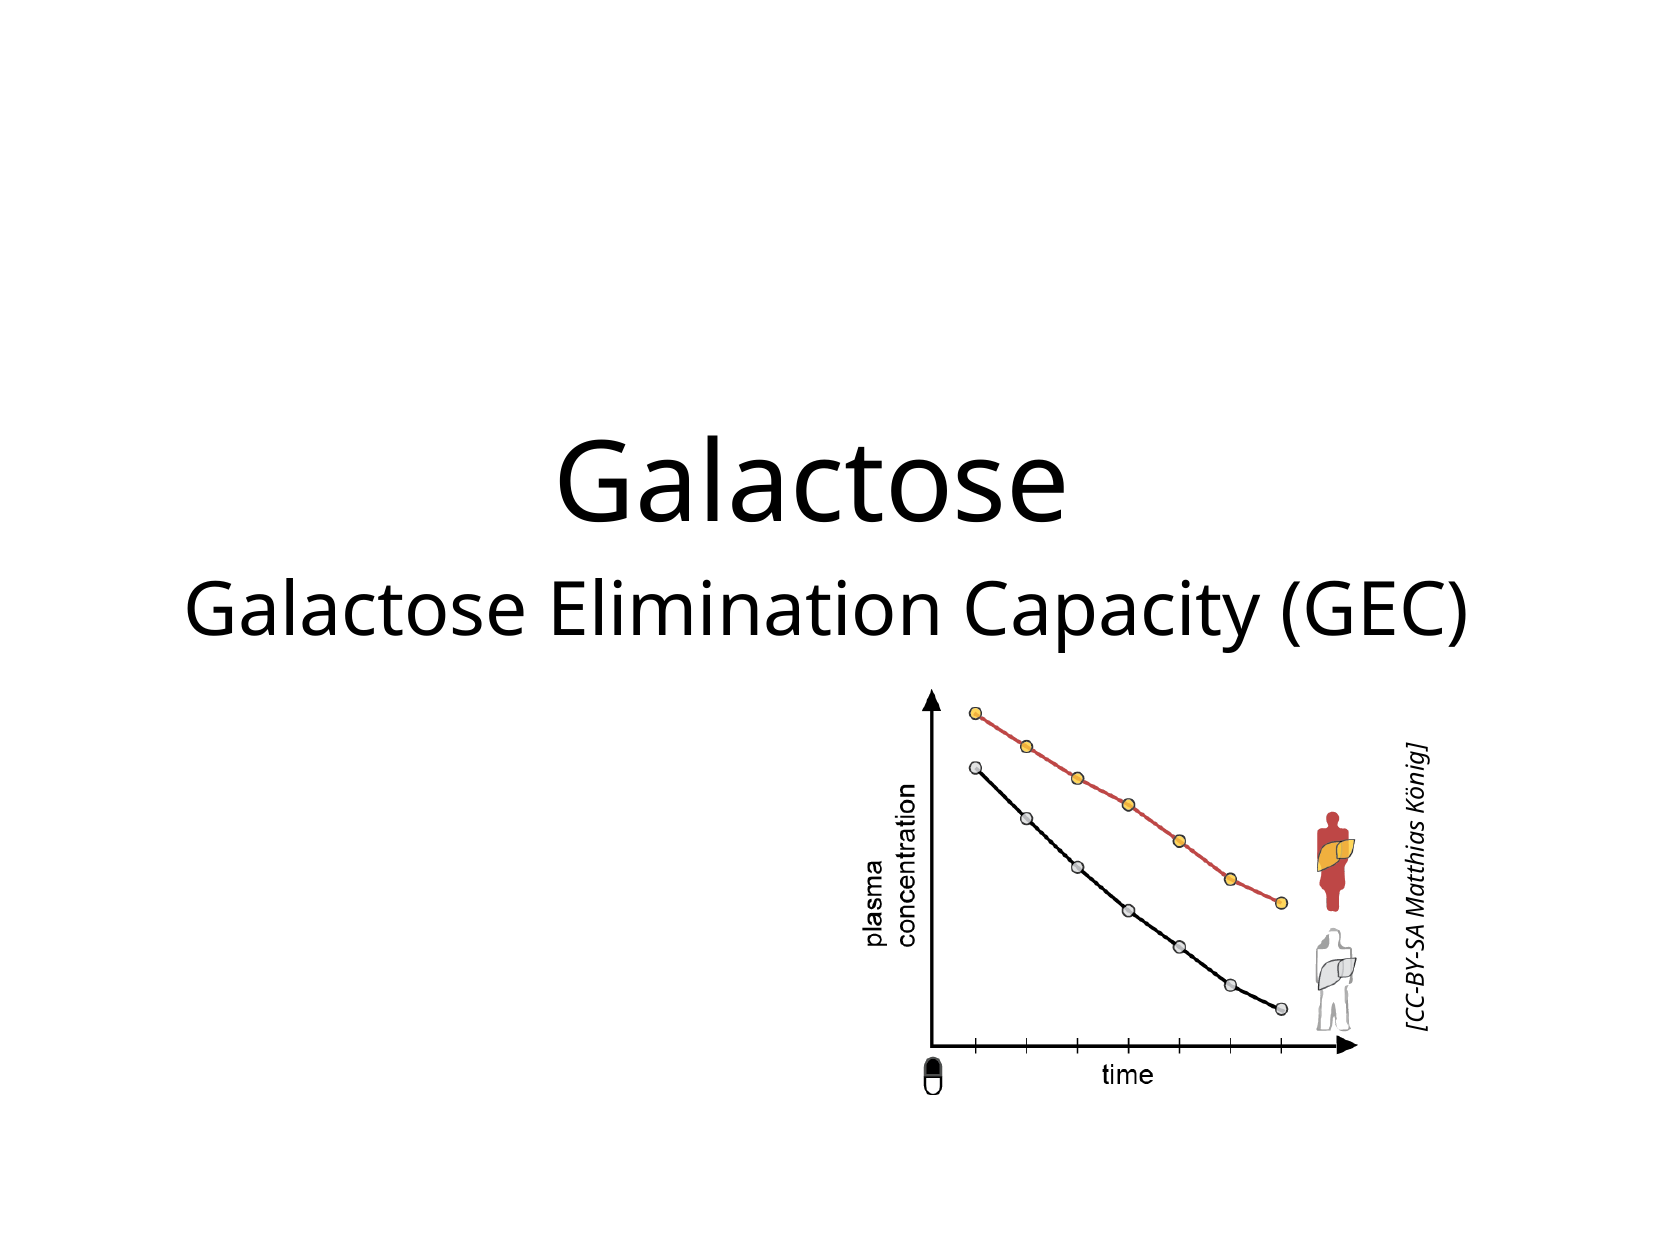

# Galactose
Galactose Elimination Capacity (GEC)
[CC-BY-SA Matthias König]